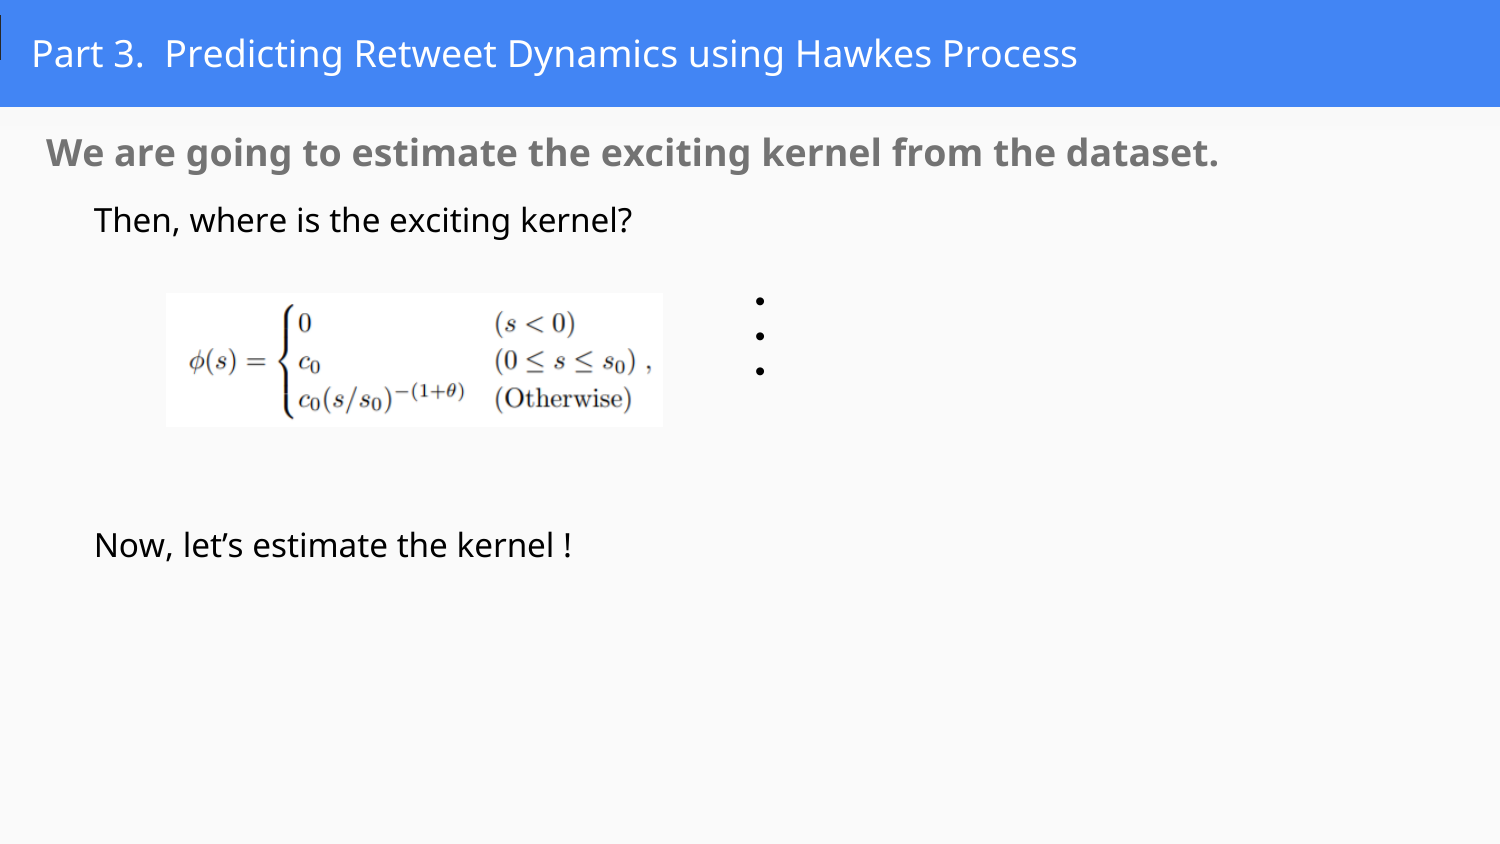

# Part 3. Predicting Retweet Dynamics using Hawkes Process
We are going to estimate the exciting kernel from the dataset.
Then, where is the exciting kernel?
Now, let’s estimate the kernel !